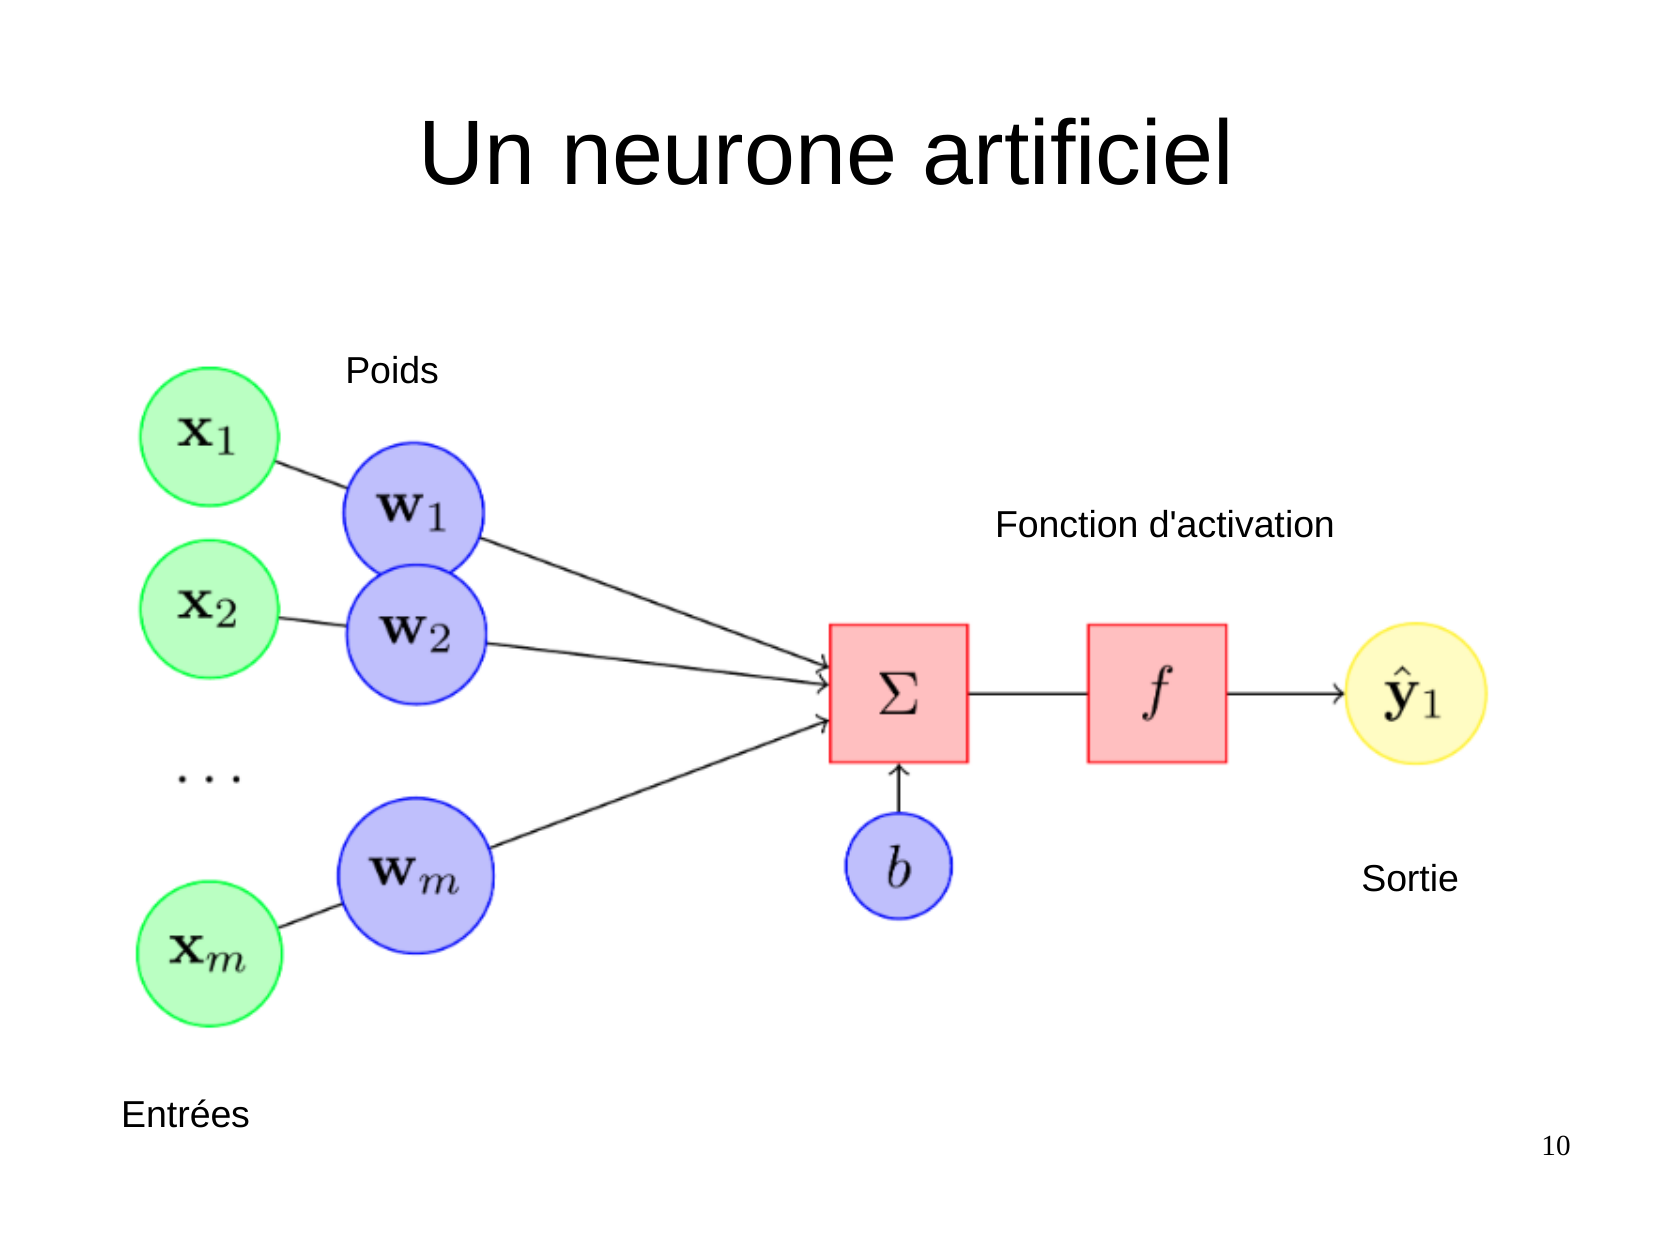

# Un neurone artificiel
Poids
Fonction d'activation
Sortie
Entrées
10